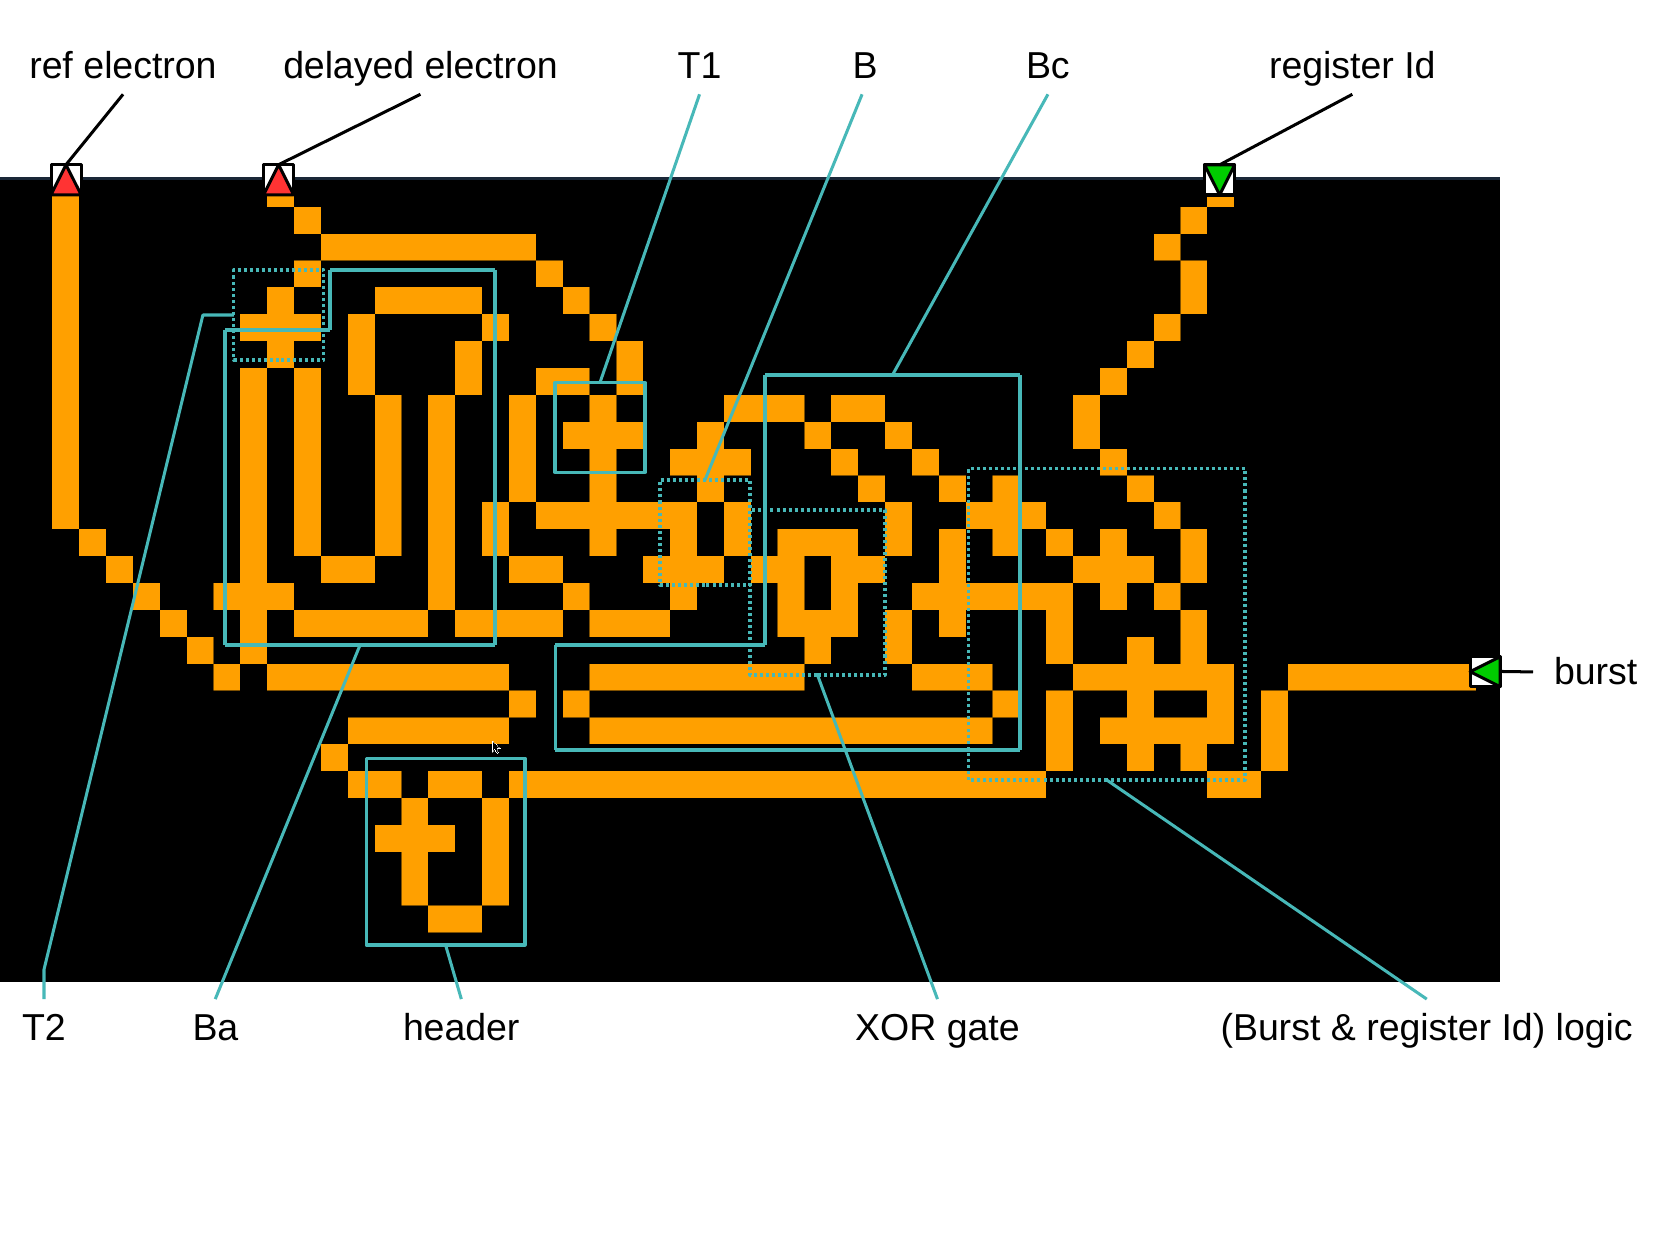

ref electron
delayed electron
T1
B
Bc
register Id
burst
T2
Ba
header
XOR gate
(Burst & register Id) logic